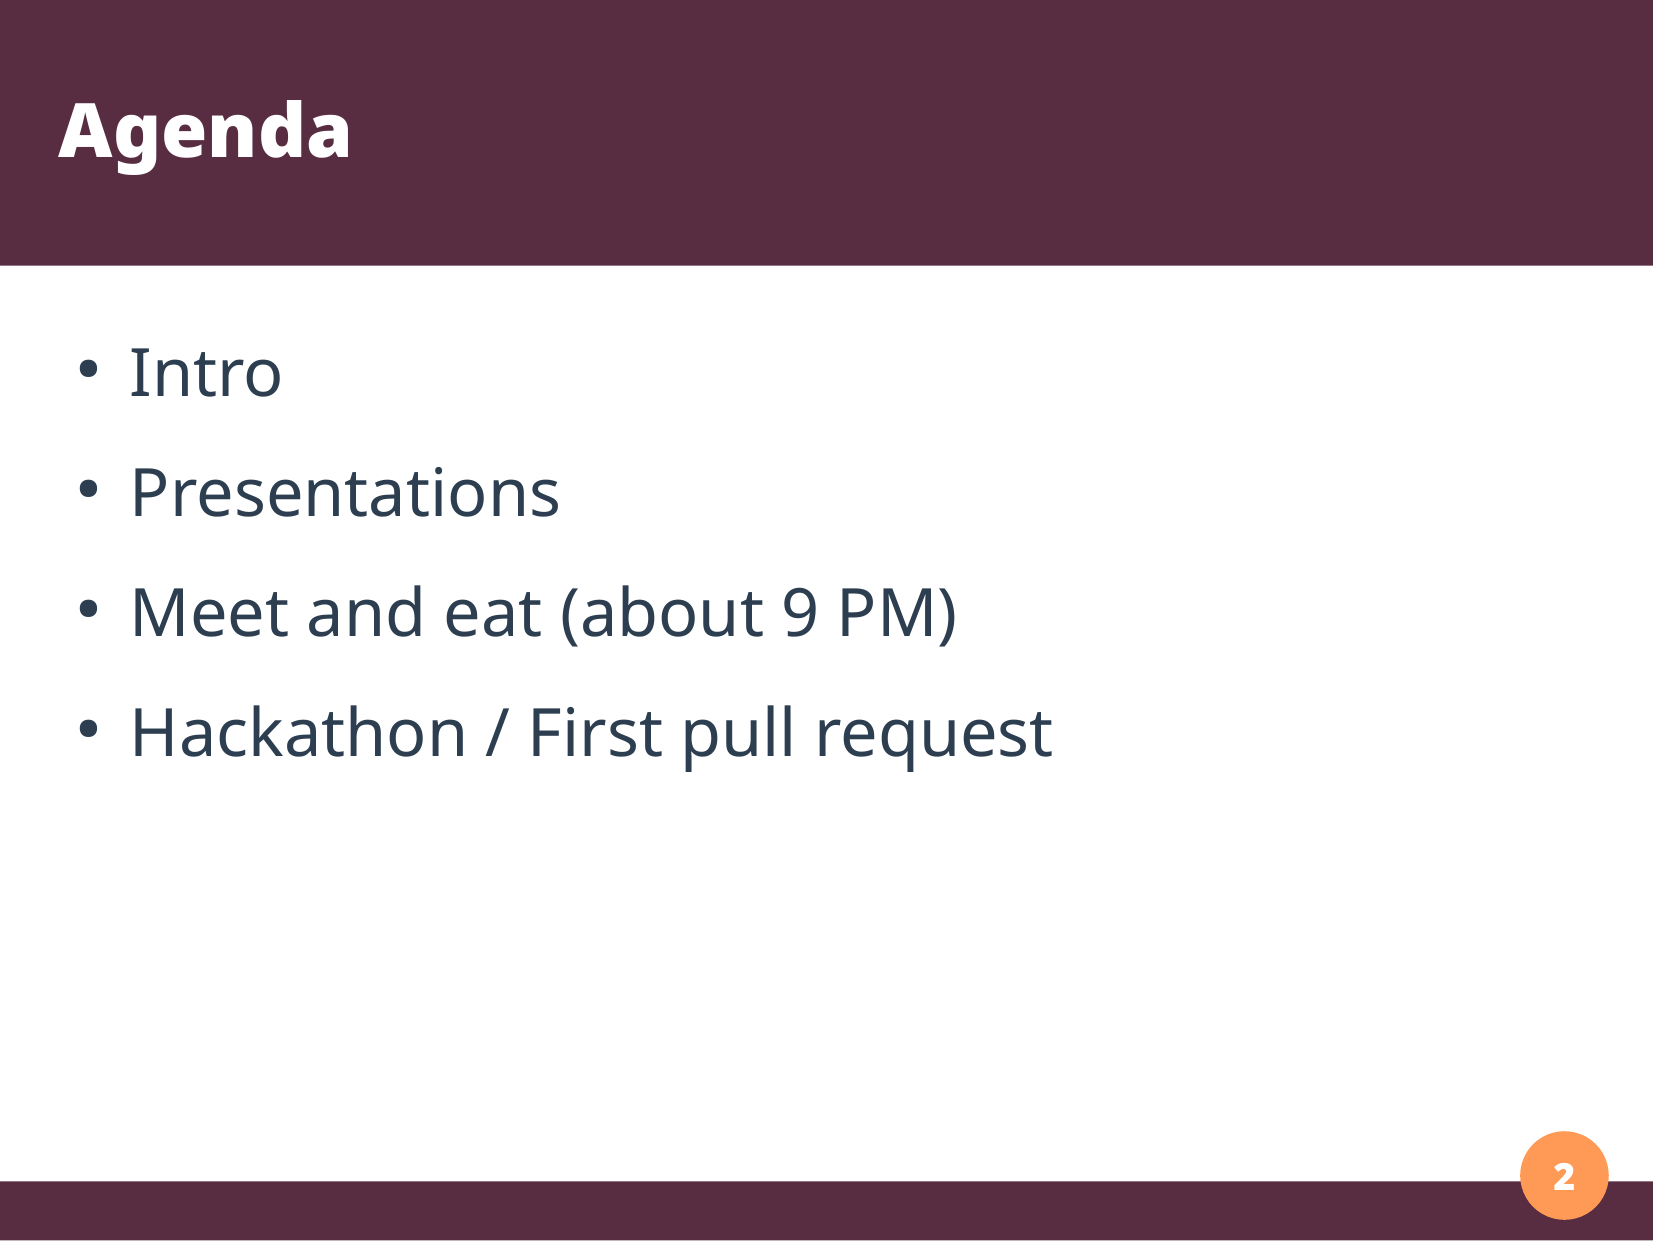

# Agenda
Intro
Presentations
Meet and eat (about 9 PM)
Hackathon / First pull request
2